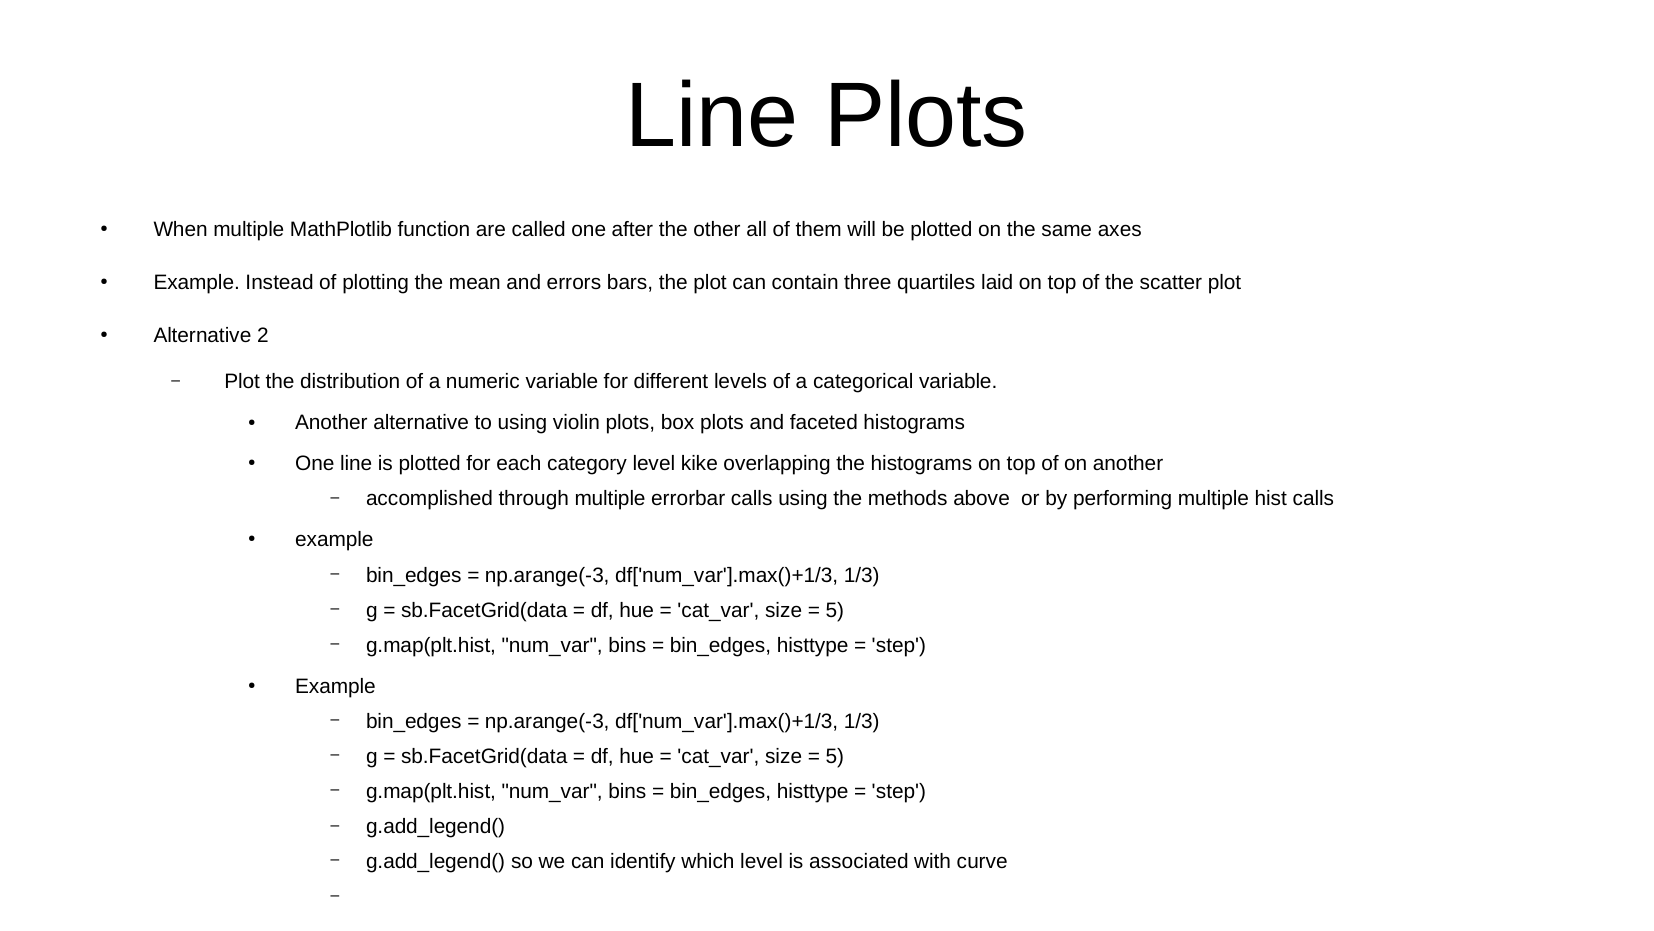

# Line Plots
When multiple MathPlotlib function are called one after the other all of them will be plotted on the same axes
Example. Instead of plotting the mean and errors bars, the plot can contain three quartiles laid on top of the scatter plot
Alternative 2
Plot the distribution of a numeric variable for different levels of a categorical variable.
Another alternative to using violin plots, box plots and faceted histograms
One line is plotted for each category level kike overlapping the histograms on top of on another
accomplished through multiple errorbar calls using the methods above or by performing multiple hist calls
example
bin_edges = np.arange(-3, df['num_var'].max()+1/3, 1/3)
g = sb.FacetGrid(data = df, hue = 'cat_var', size = 5)
g.map(plt.hist, "num_var", bins = bin_edges, histtype = 'step')
Example
bin_edges = np.arange(-3, df['num_var'].max()+1/3, 1/3)
g = sb.FacetGrid(data = df, hue = 'cat_var', size = 5)
g.map(plt.hist, "num_var", bins = bin_edges, histtype = 'step')
g.add_legend()
g.add_legend() so we can identify which level is associated with curve